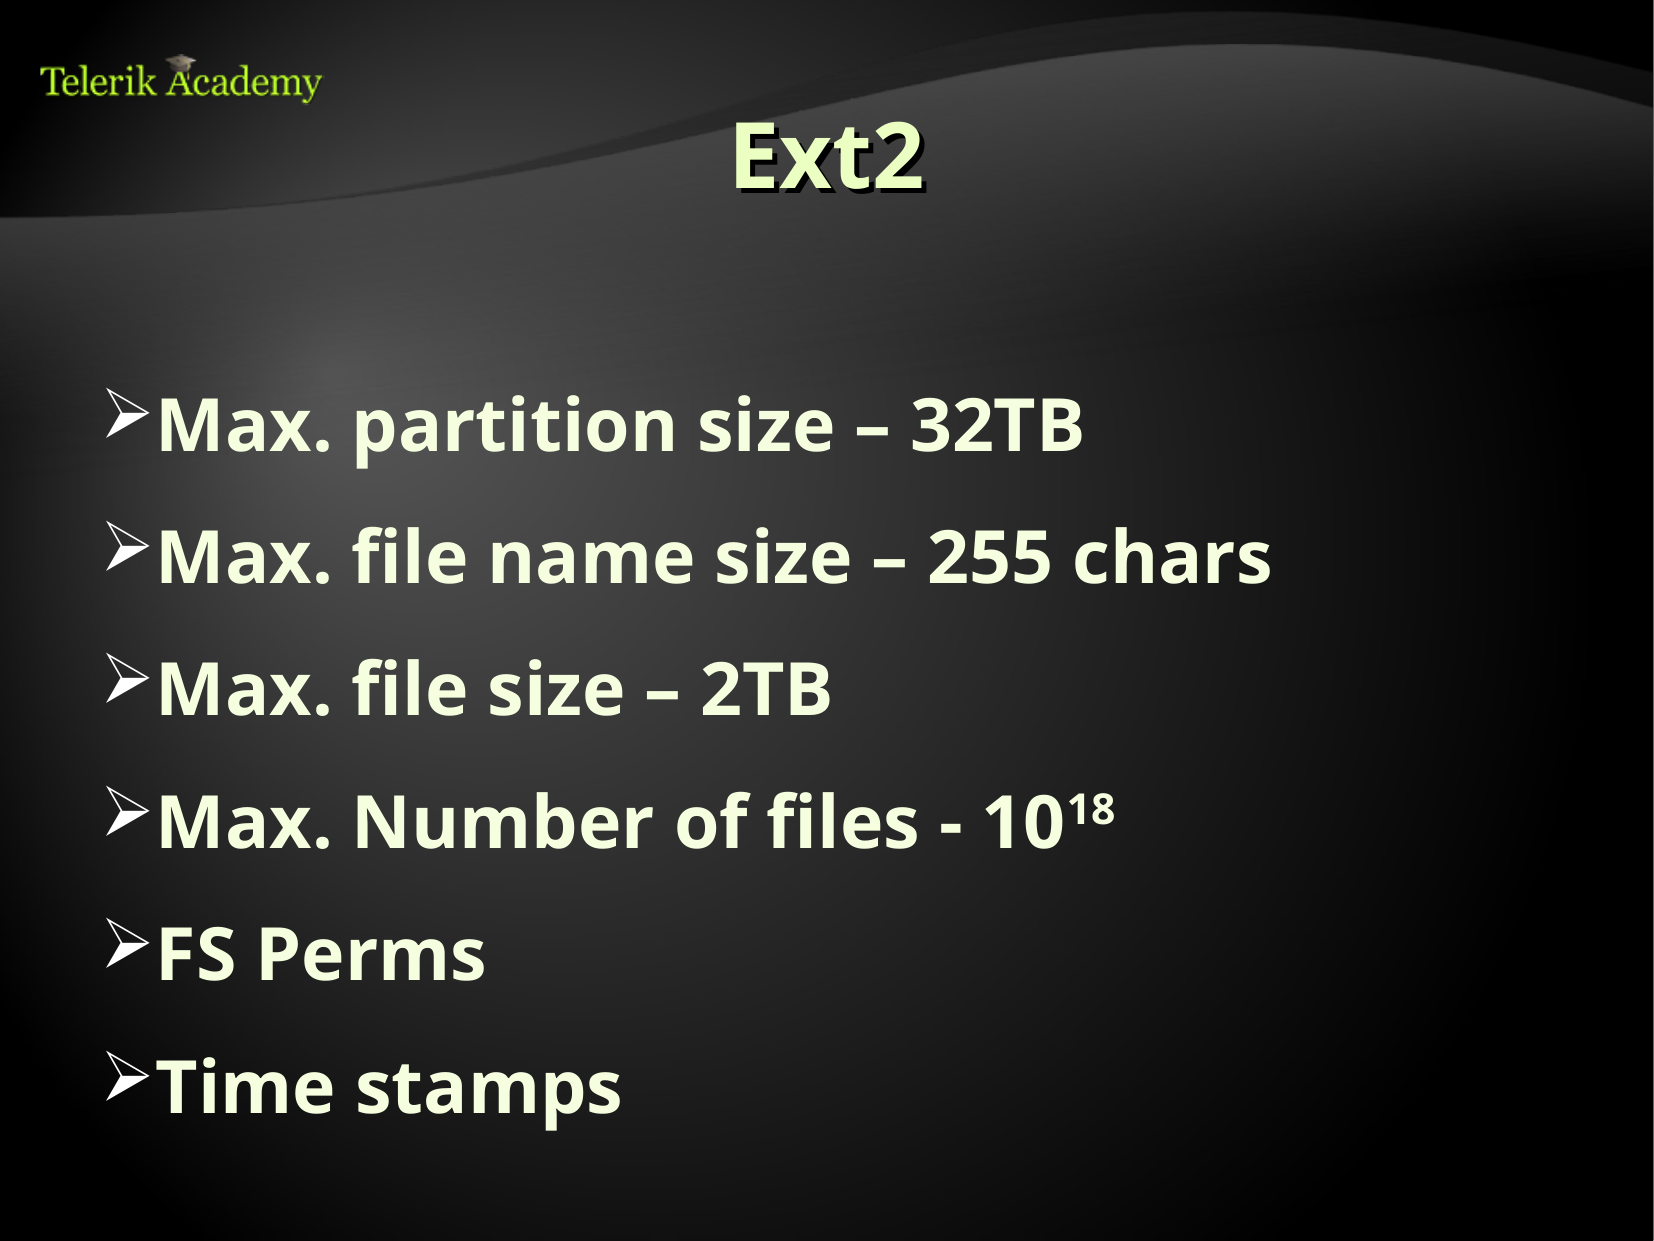

# Ext2
Max. partition size – 32TB
Max. file name size – 255 chars
Max. file size – 2TB
Max. Number of files - 1018
FS Perms
Time stamps